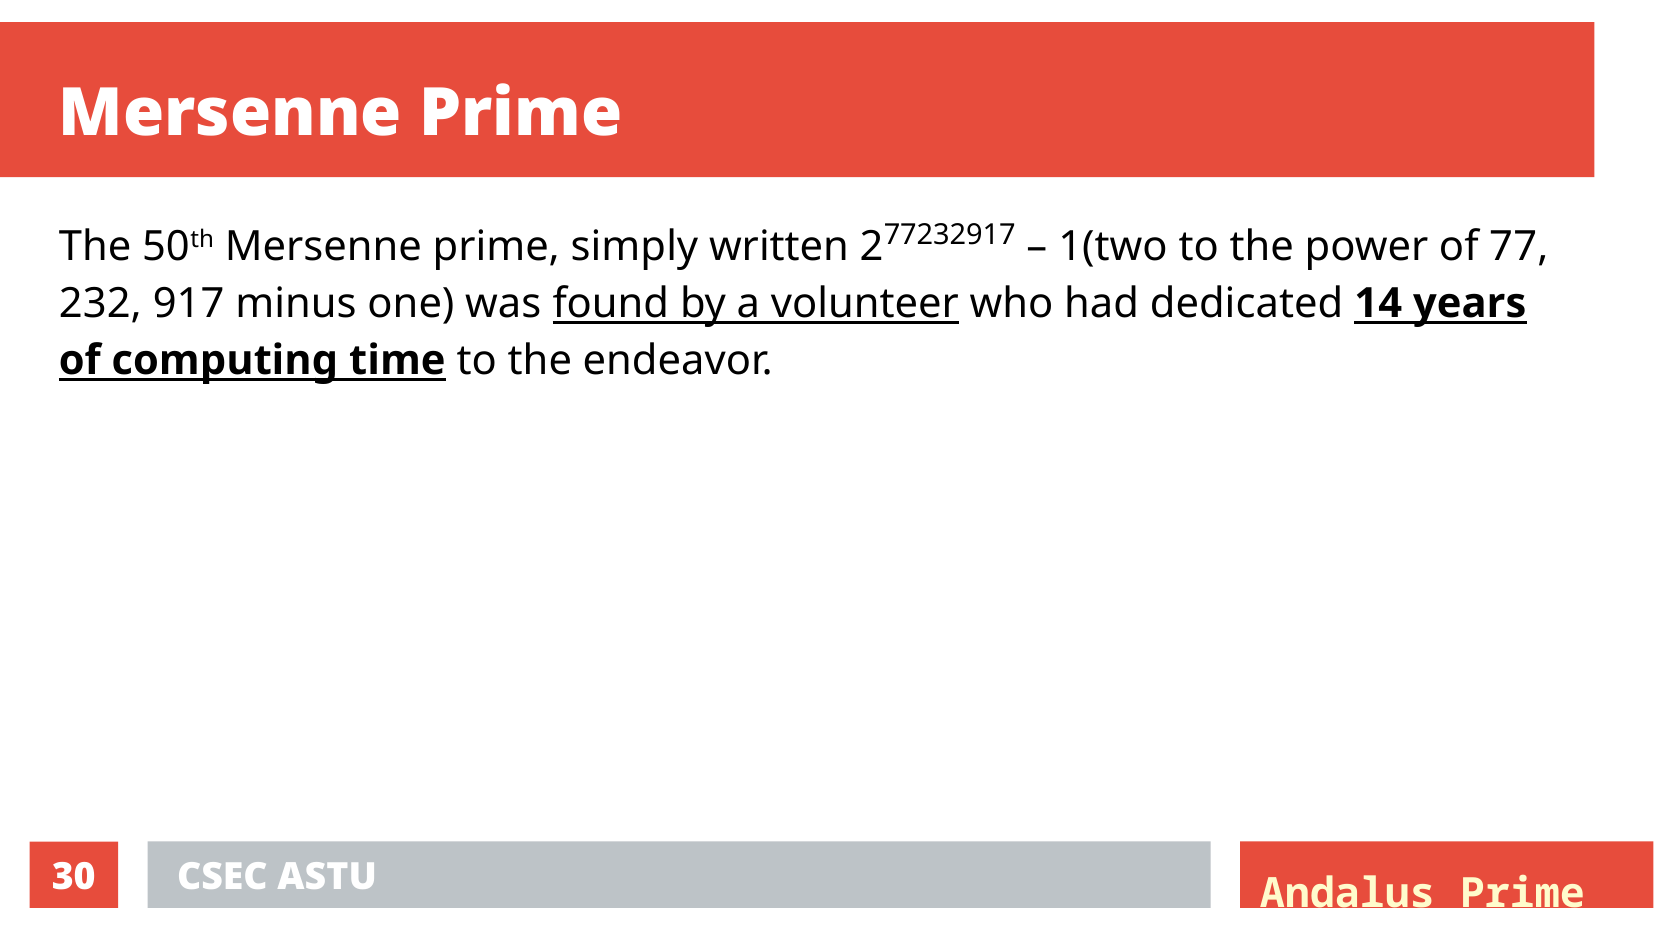

# Mersenne Prime
The 50th Mersenne prime, simply written 277232917 – 1(two to the power of 77, 232, 917 minus one) was found by a volunteer who had dedicated 14 years of computing time to the endeavor.
30
CSEC ASTU
Andalus Prime